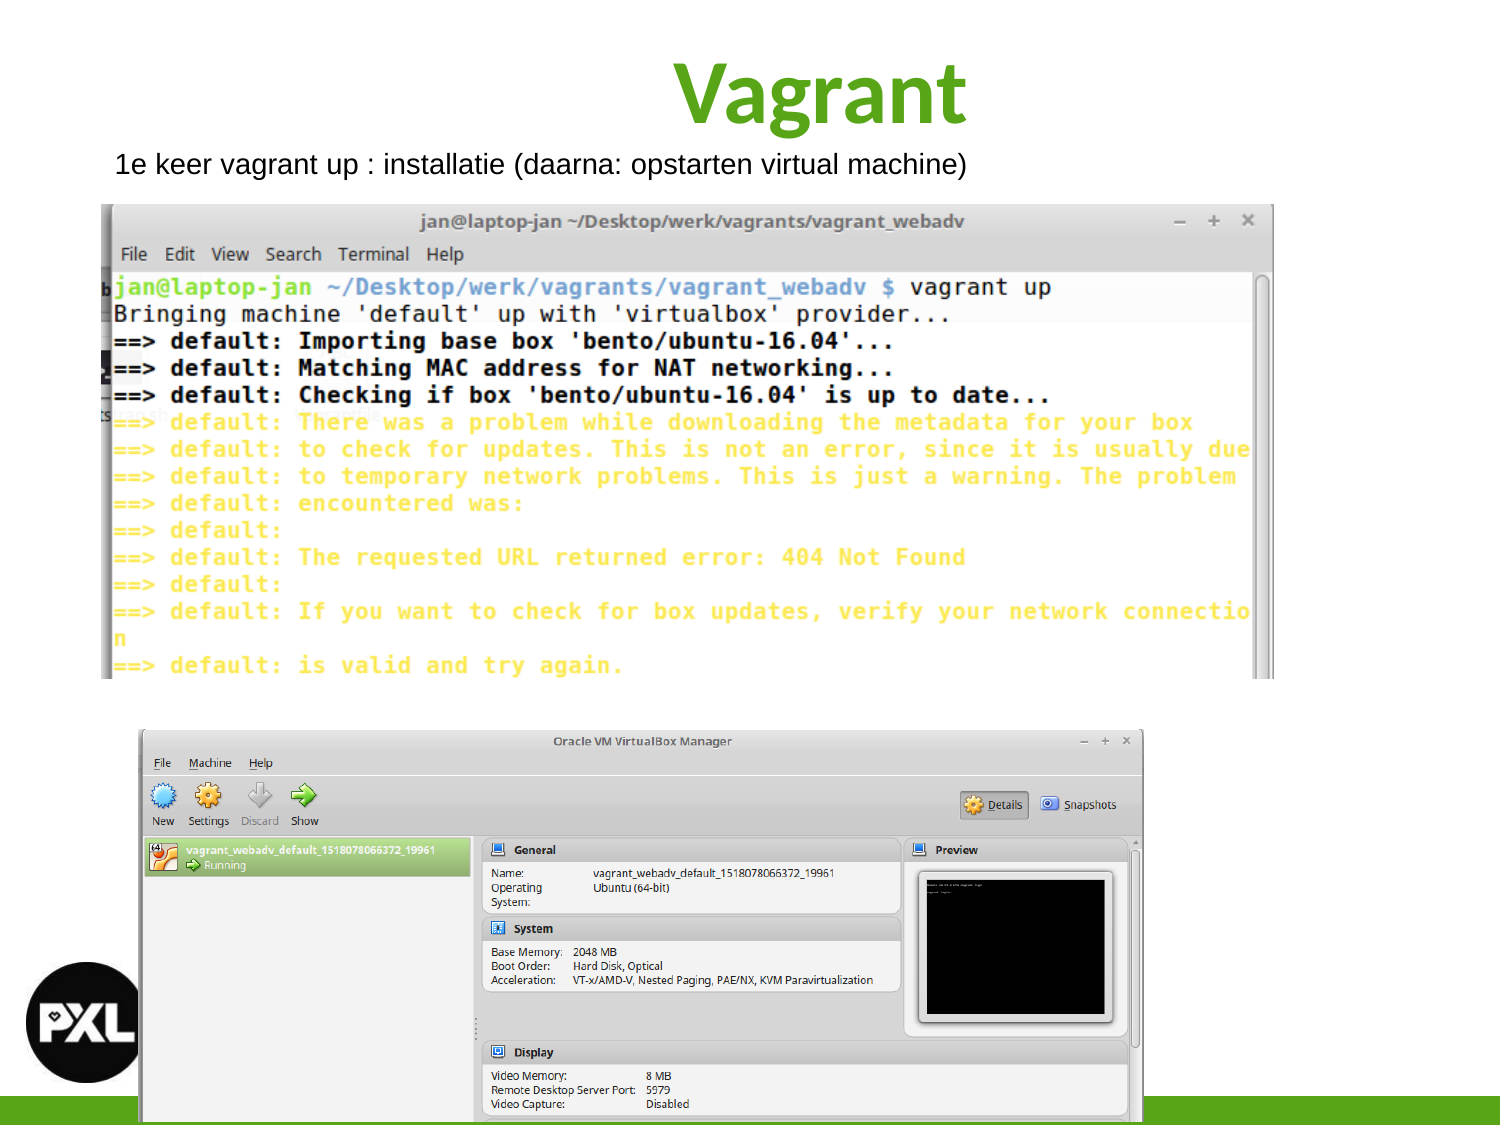

Vagrant
1e keer vagrant up : installatie (daarna: opstarten virtual machine)